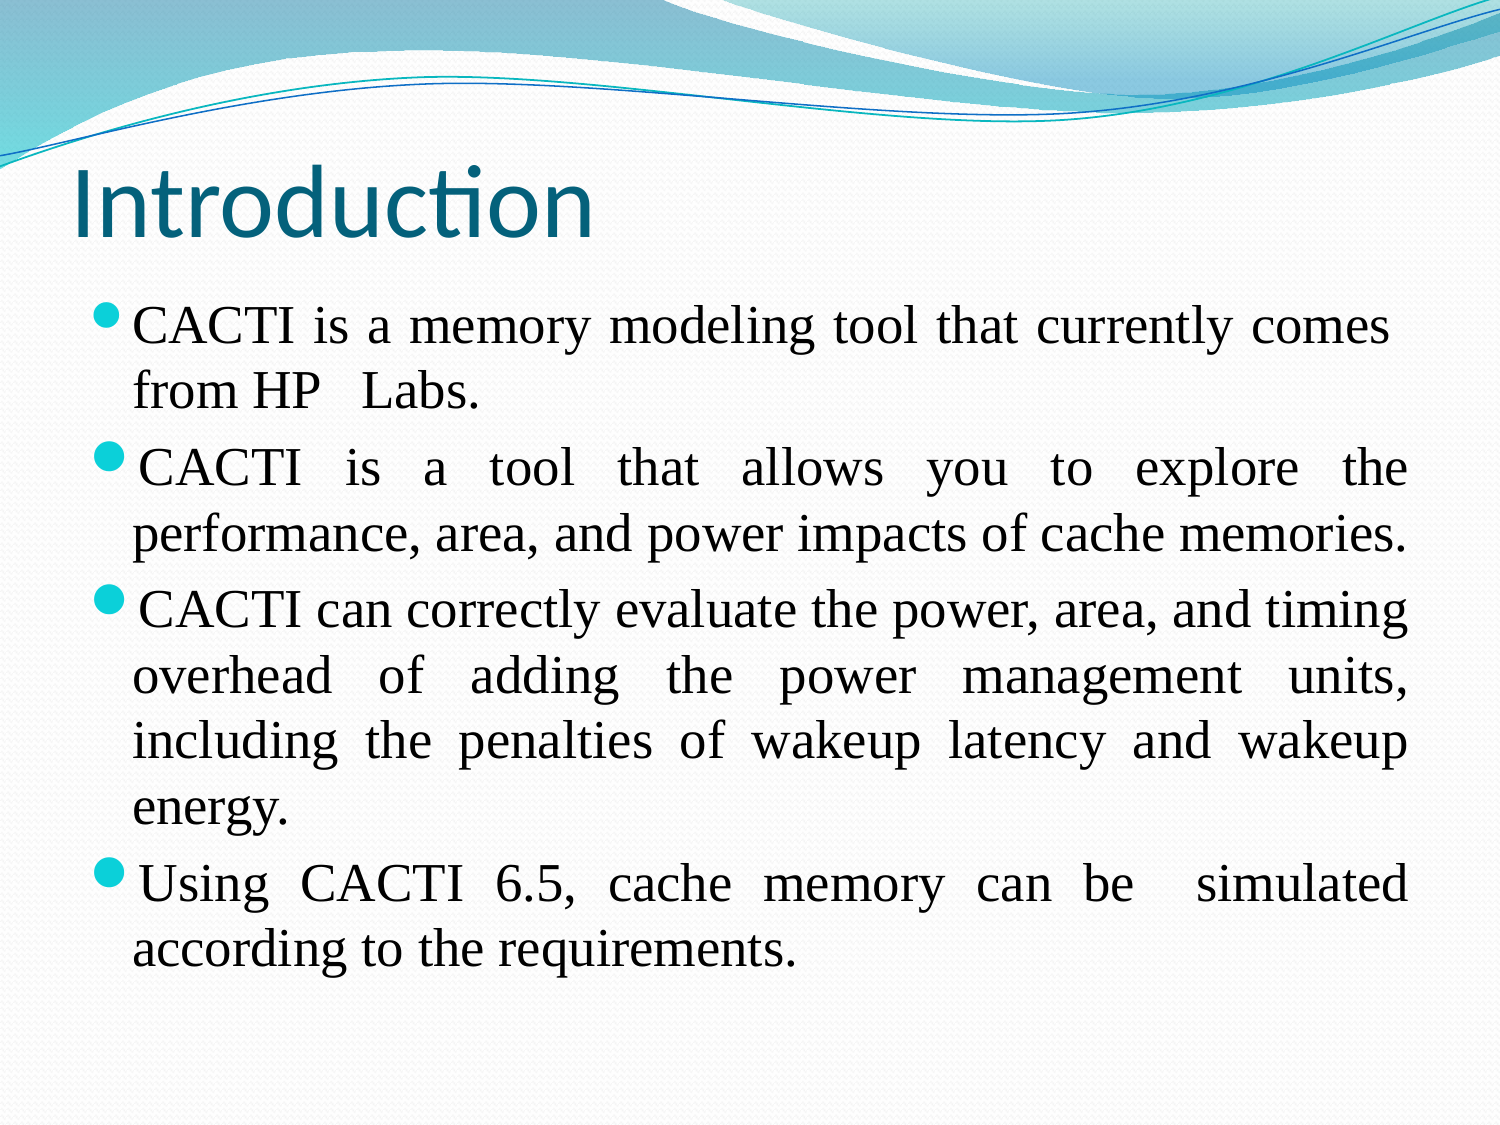

# Introduction
 CACTI  is  a  memory  modeling  tool  that  currently  comes  from  HP Labs.
CACTI  is  a  tool  that  allows  you  to  explore  the  performance,  area,  and  power  impacts  of cache memories.
CACTI can correctly evaluate the power, area, and timing overhead of adding the power management units, including the penalties of wakeup latency and wakeup energy.
Using CACTI 6.5, cache memory can be simulated according to the requirements.